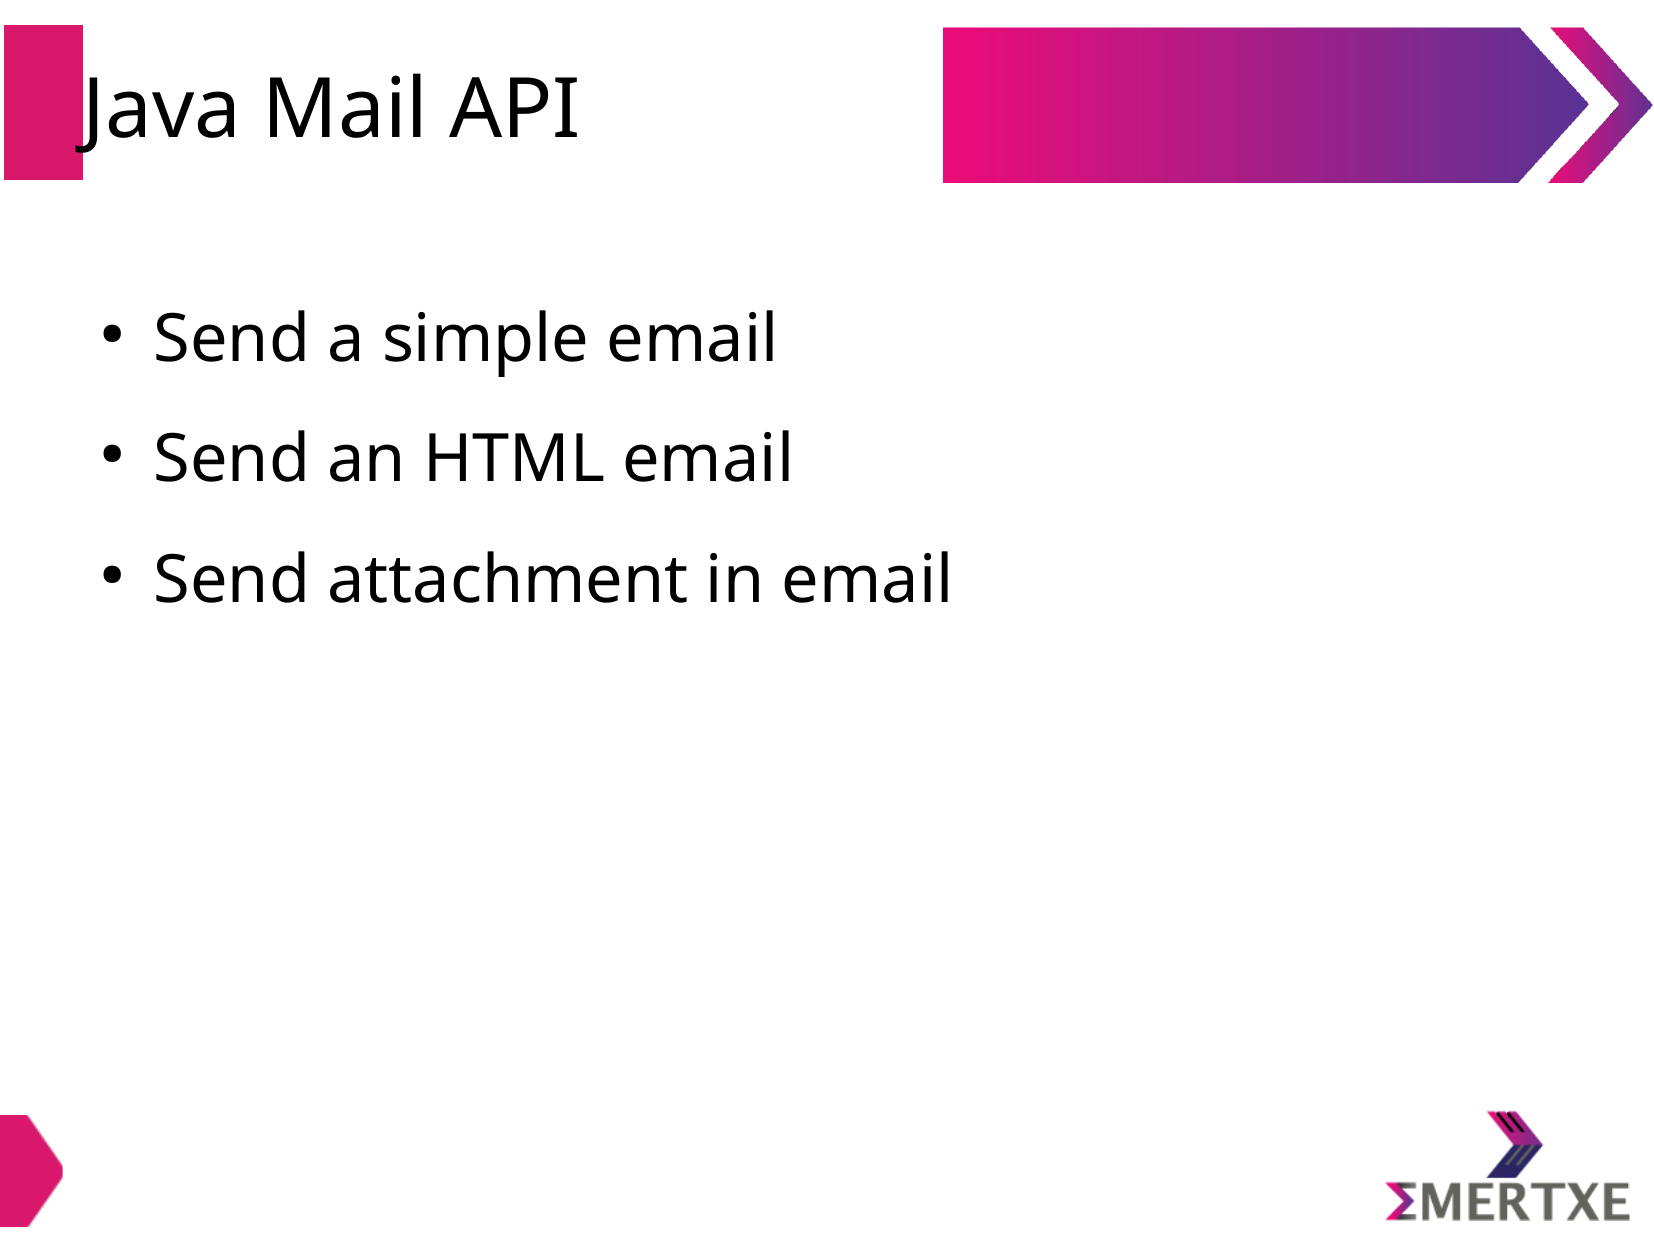

# Java Mail API
Send a simple email
Send an HTML email
Send attachment in email